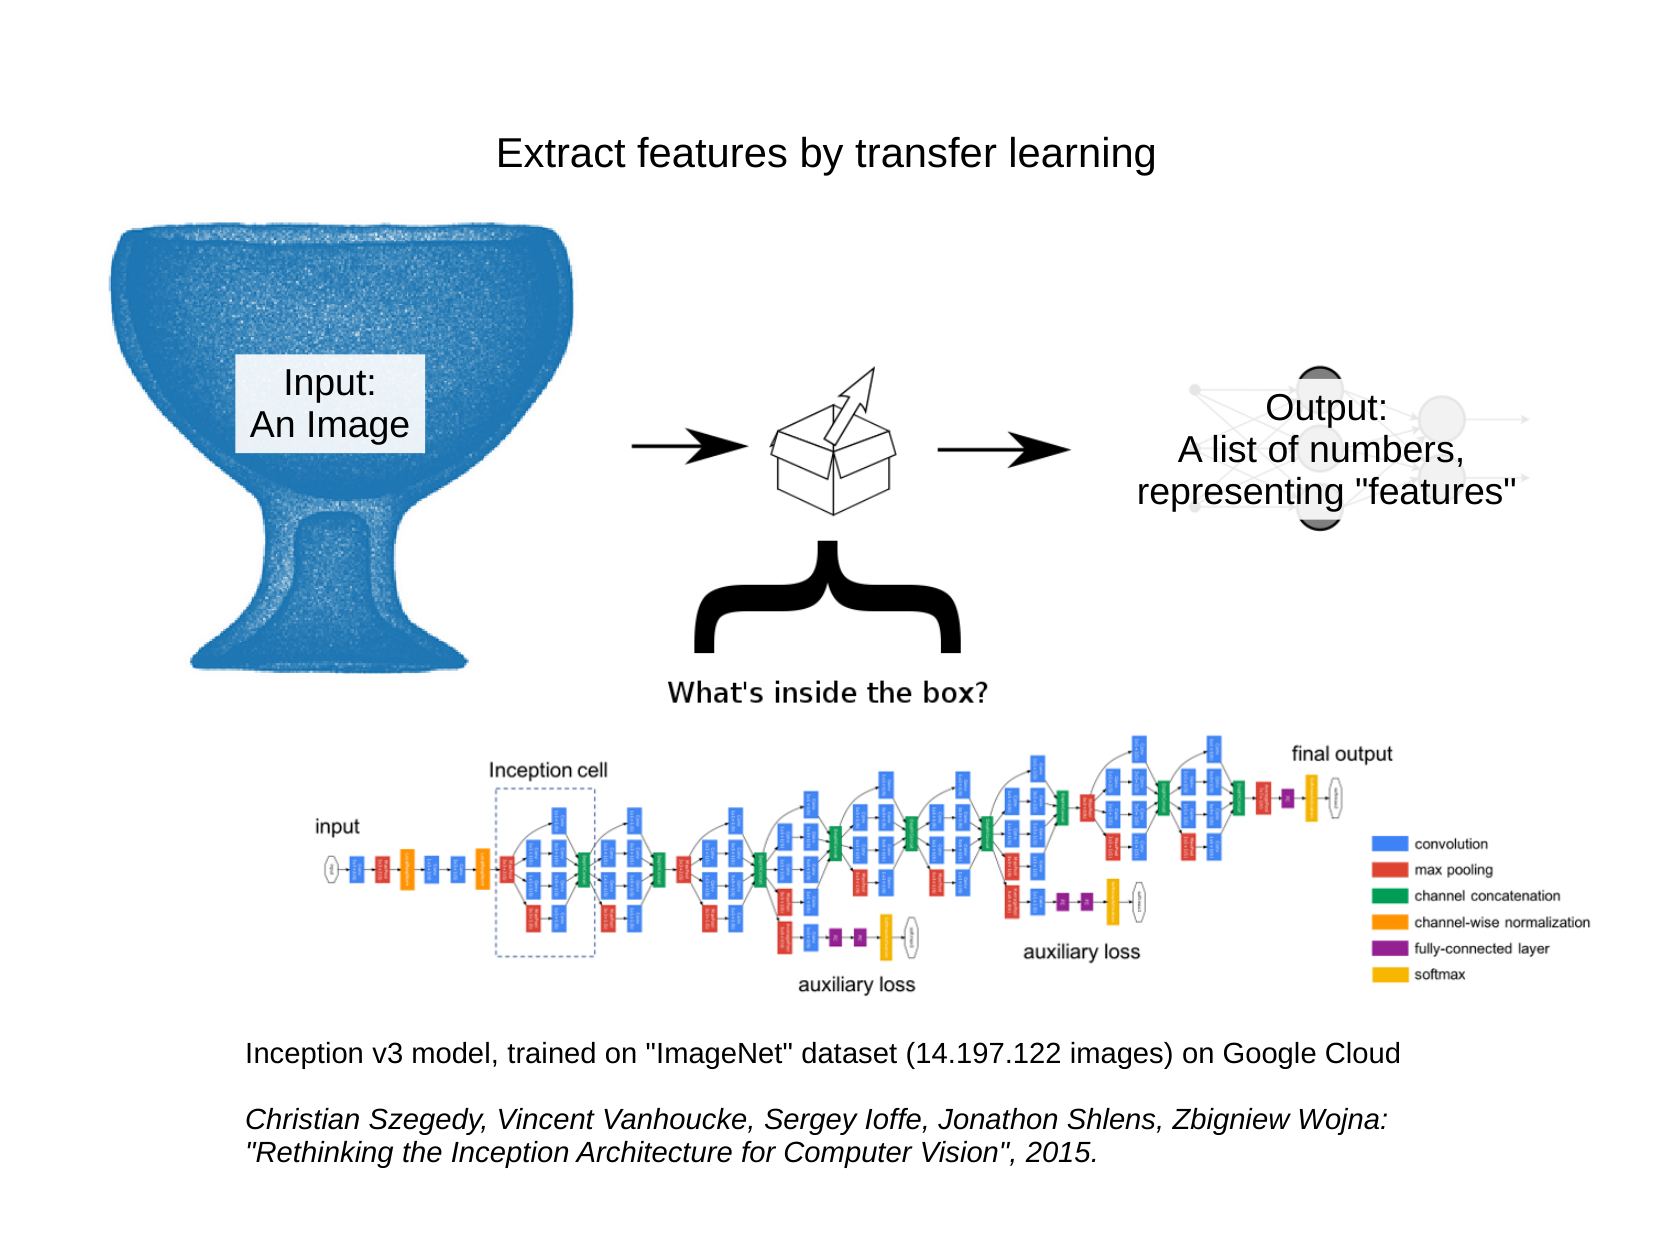

# Extract features by transfer learning
Input:
An Image
Output:
A list of numbers,
representing "features"
Inception v3 model, trained on "ImageNet" dataset (14.197.122 images) on Google Cloud
Christian Szegedy, Vincent Vanhoucke, Sergey Ioffe, Jonathon Shlens, Zbigniew Wojna:
"Rethinking the Inception Architecture for Computer Vision", 2015.